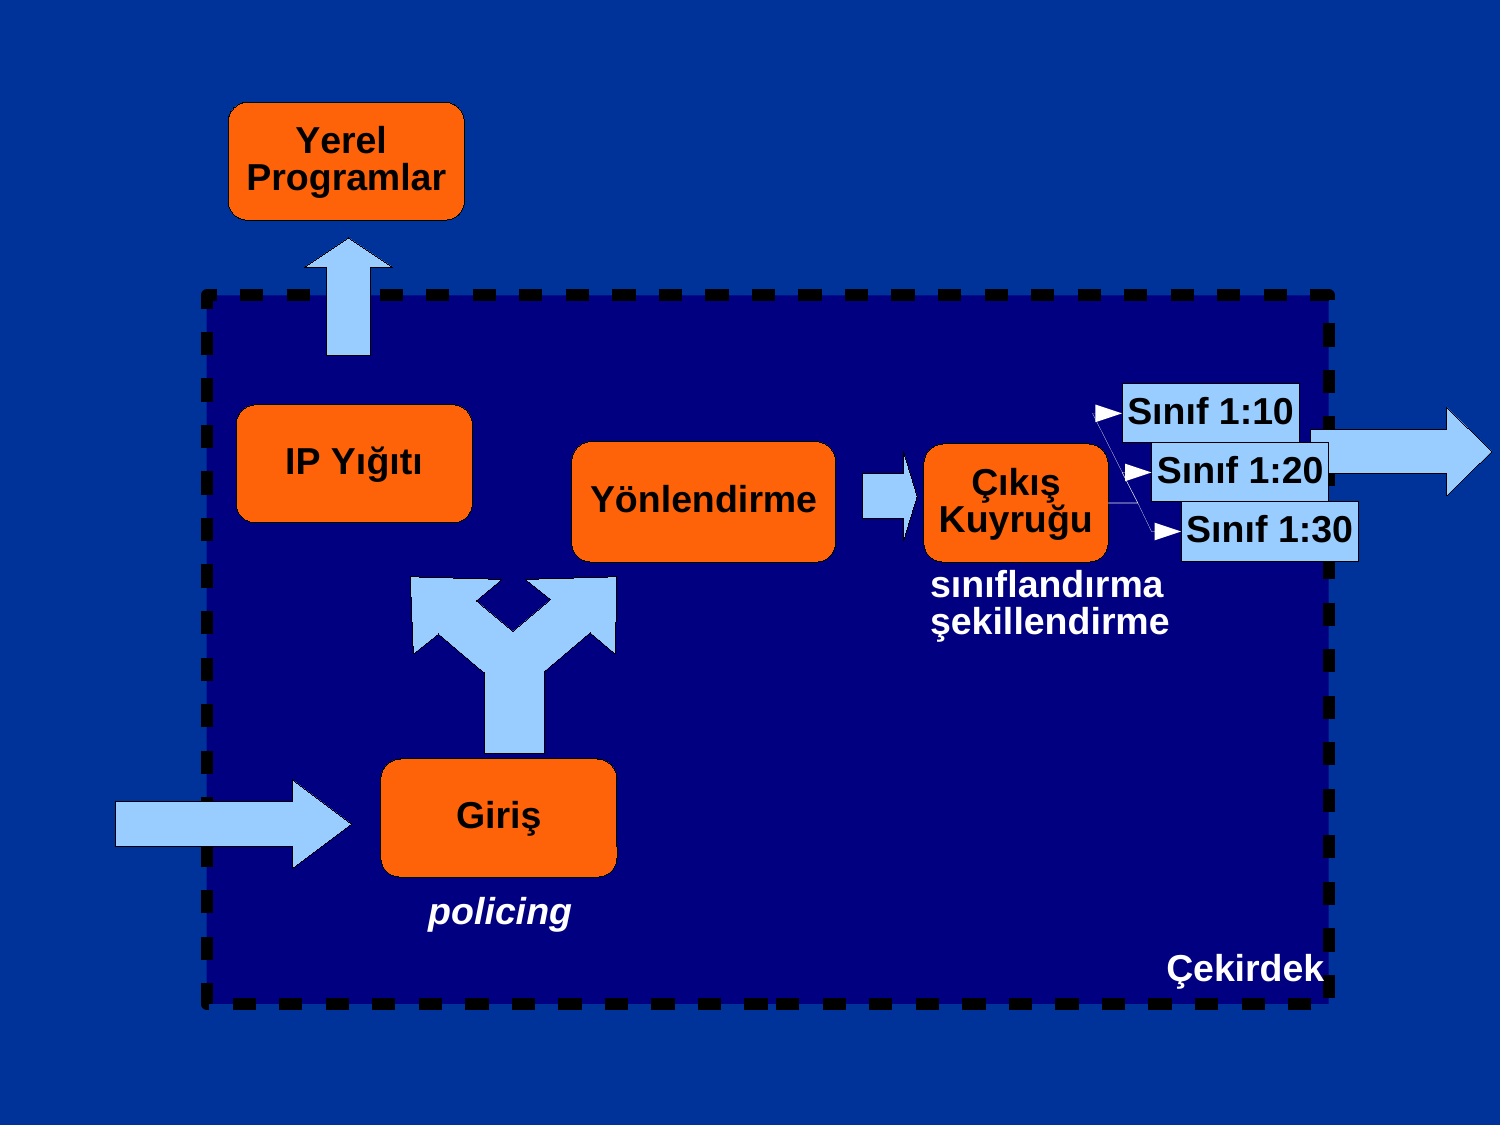

#
Yerel
Programlar
Sınıf 1:10
IP Yığıtı
Yönlendirme
Sınıf 1:20
Çıkış
Kuyruğu
Sınıf 1:30
sınıflandırma
şekillendirme
Giriş
policing
Çekirdek